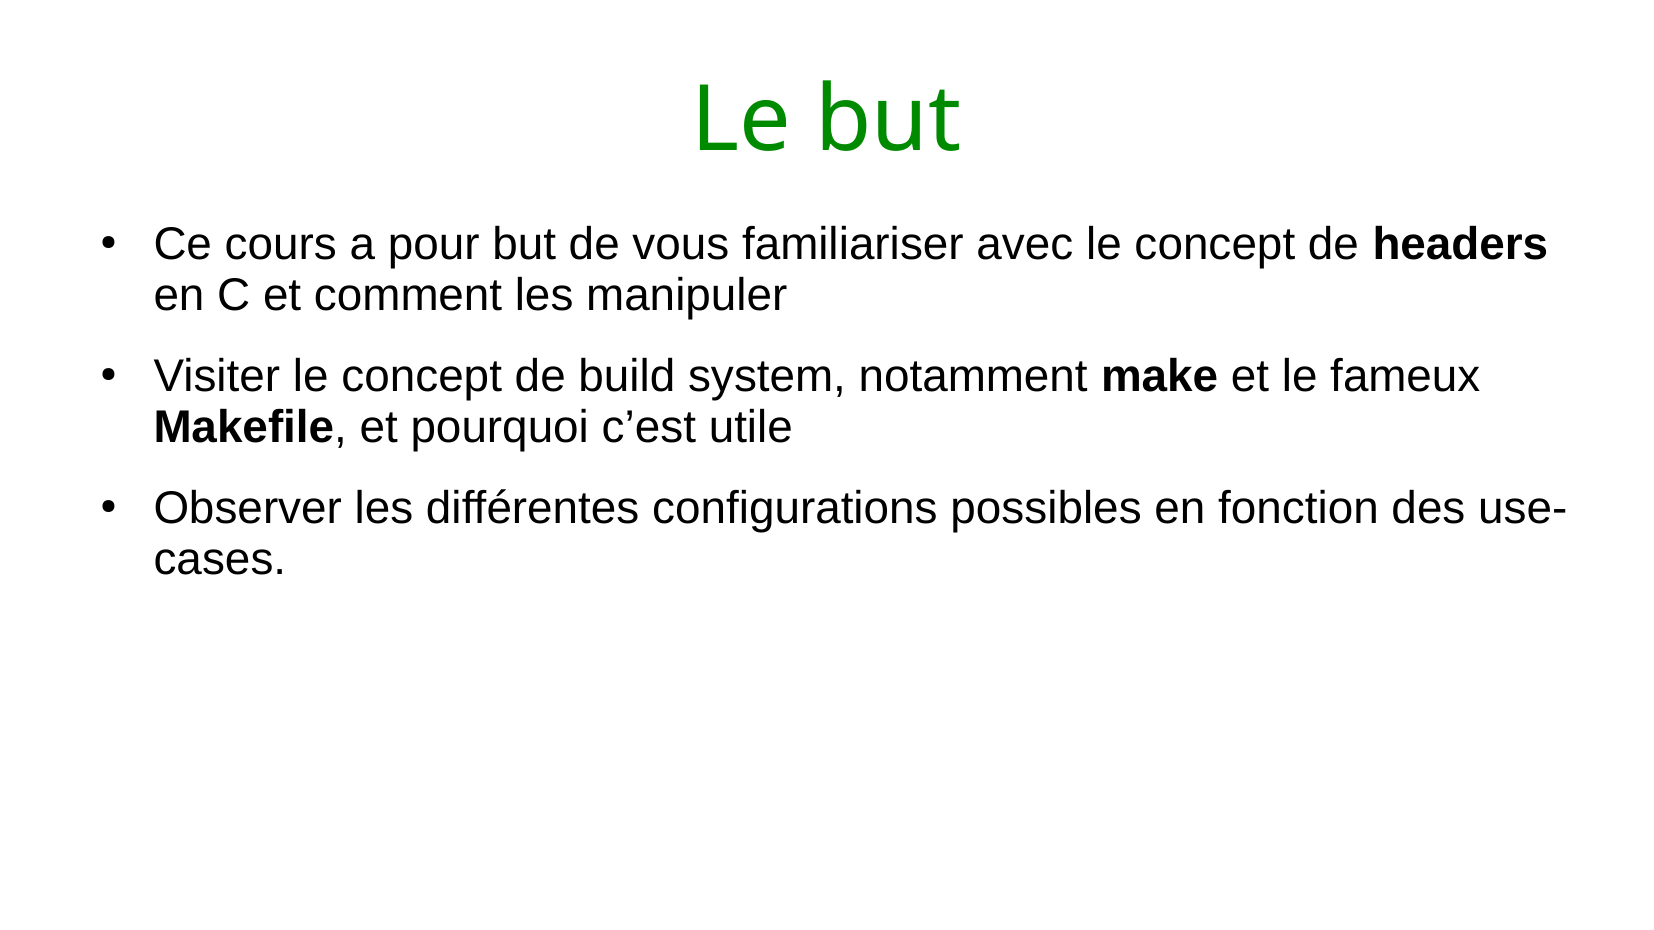

# Le but
Ce cours a pour but de vous familiariser avec le concept de headers en C et comment les manipuler
Visiter le concept de build system, notamment make et le fameux Makefile, et pourquoi c’est utile
Observer les différentes configurations possibles en fonction des use-cases.